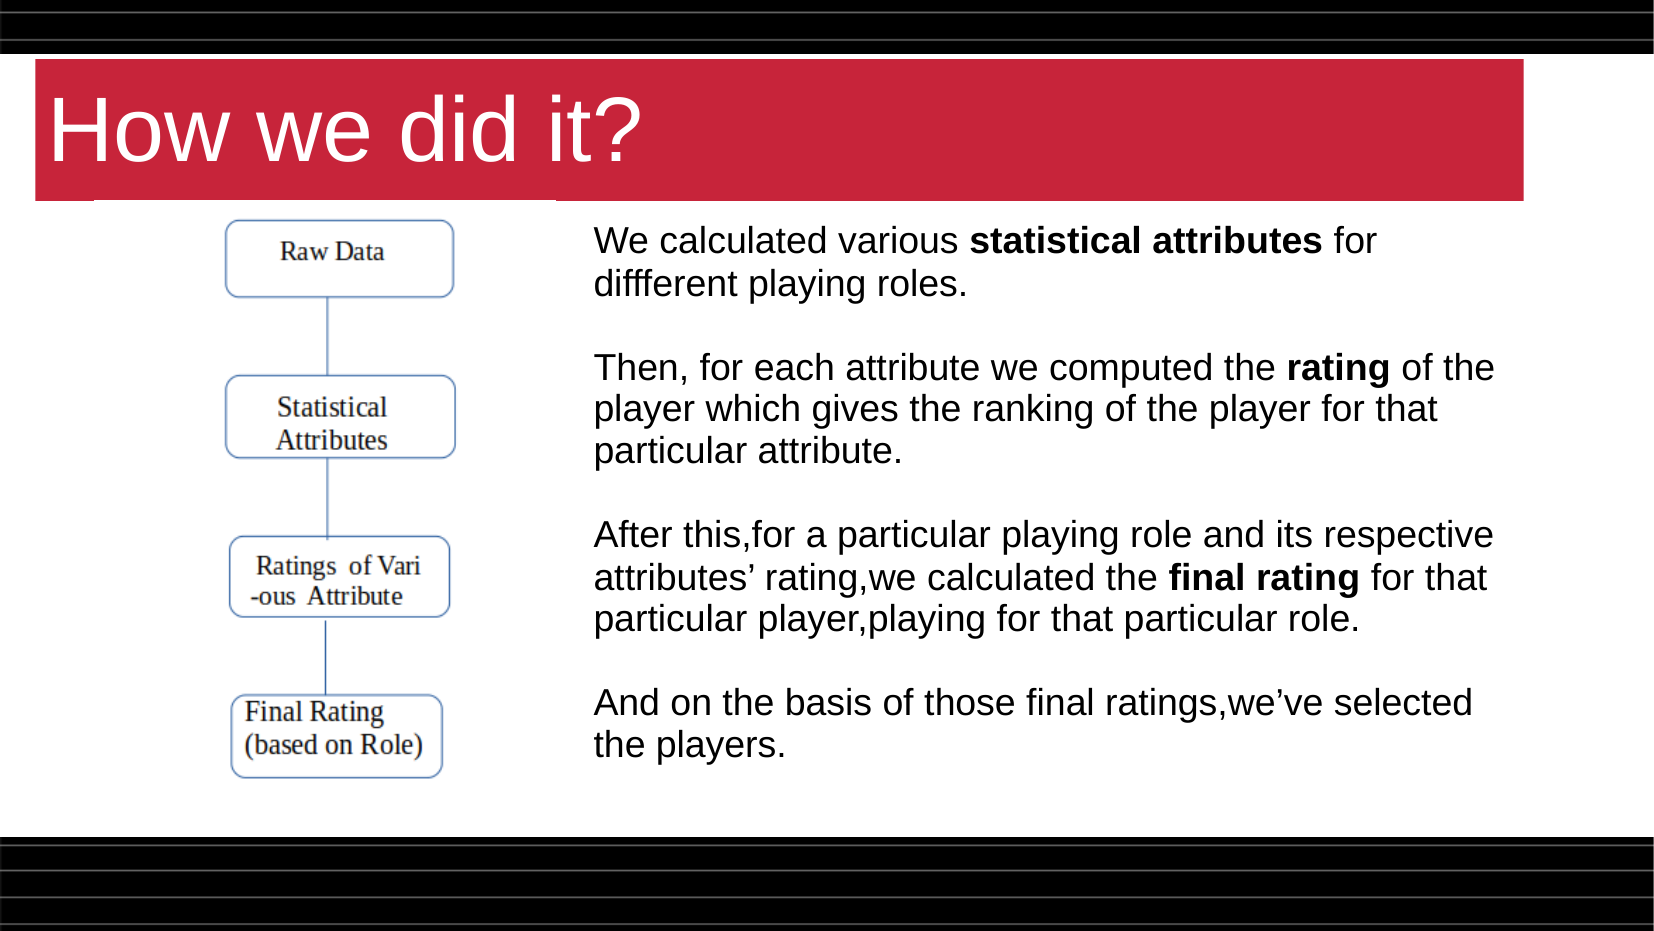

# How we did it?
We calculated various statistical attributes for diffferent playing roles.
Then, for each attribute we computed the rating of the player which gives the ranking of the player for that particular attribute.
After this,for a particular playing role and its respective attributes’ rating,we calculated the final rating for that particular player,playing for that particular role.
And on the basis of those final ratings,we’ve selected the players.